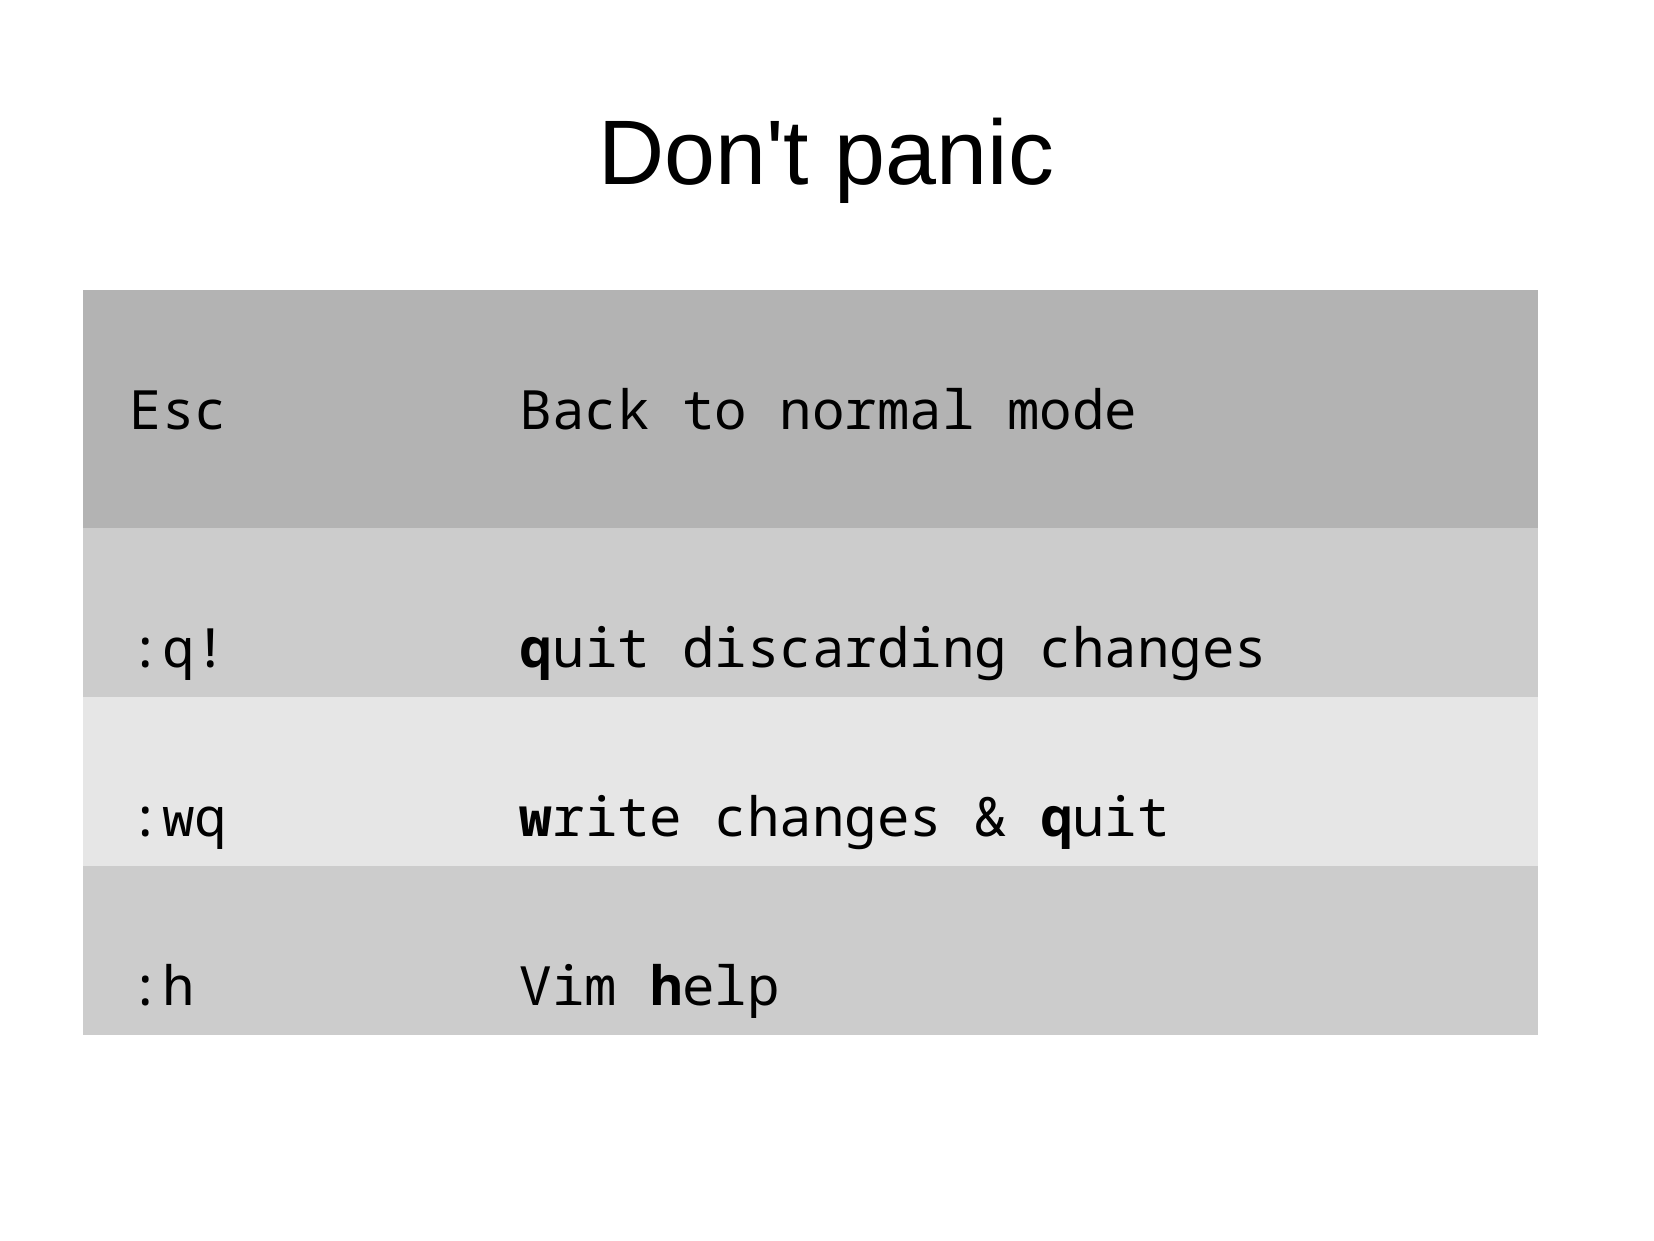

# Don't panic
| Esc Back to normal mode |
| --- |
| :q! quit discarding changes |
| :wq write changes & quit |
| :h Vim help |